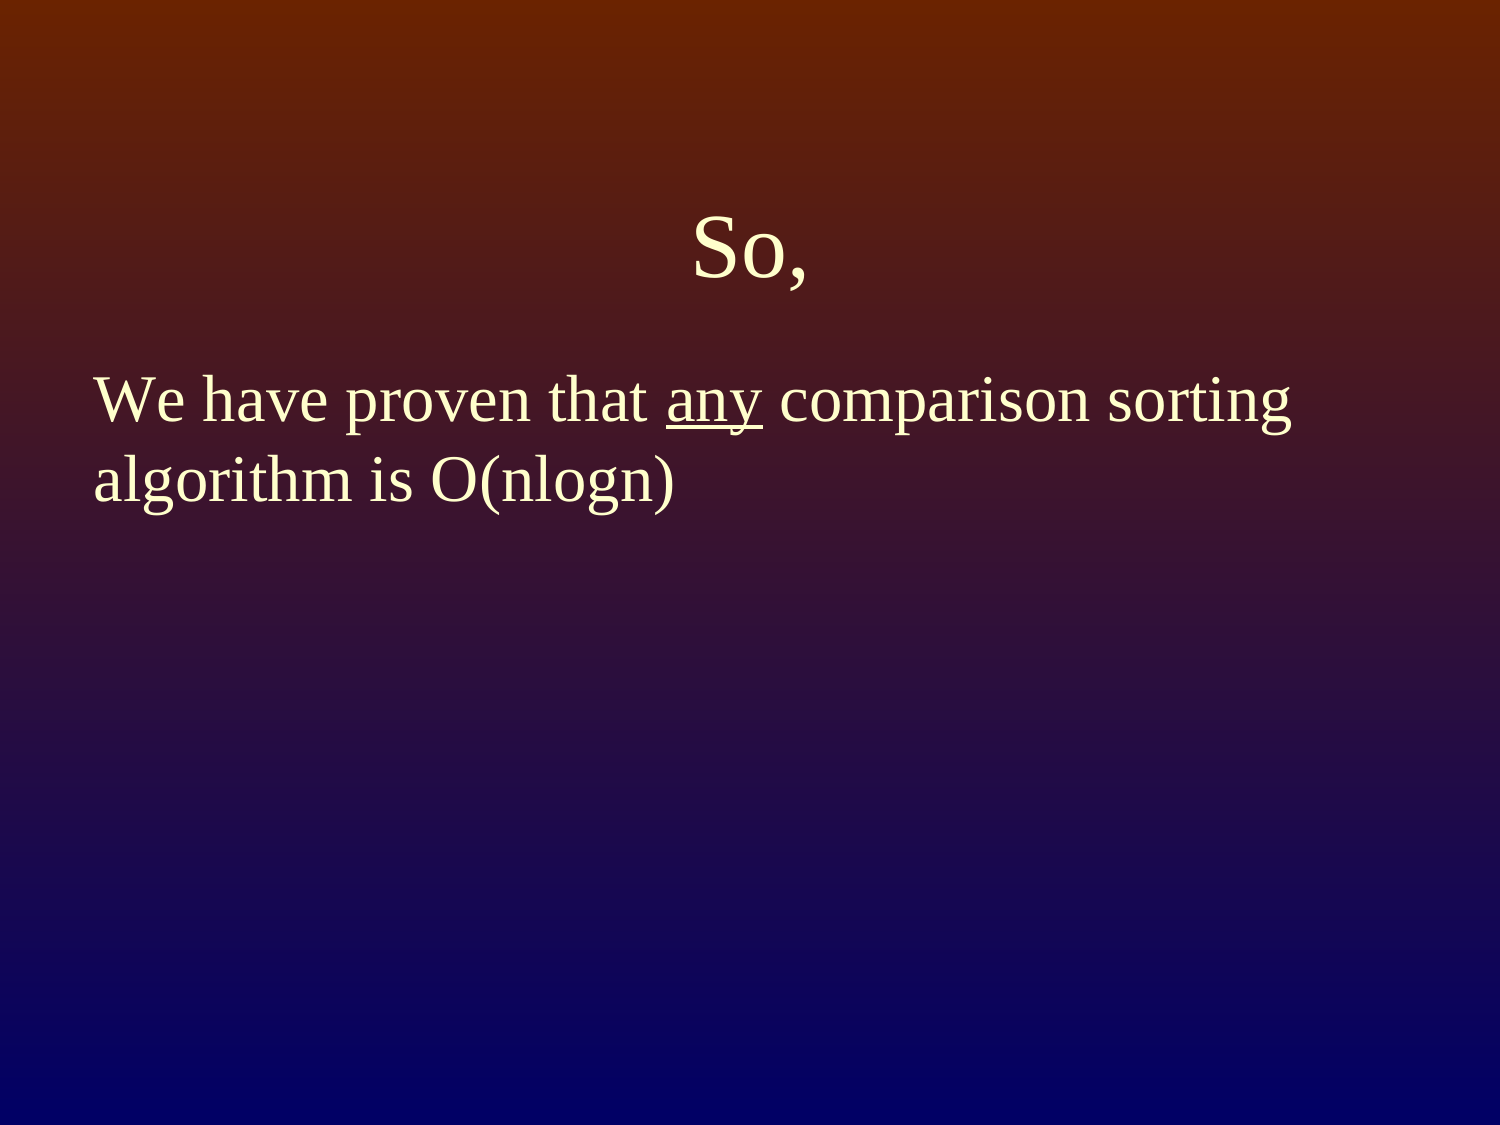

# So,
We have proven that any comparison sorting algorithm is O(nlogn)